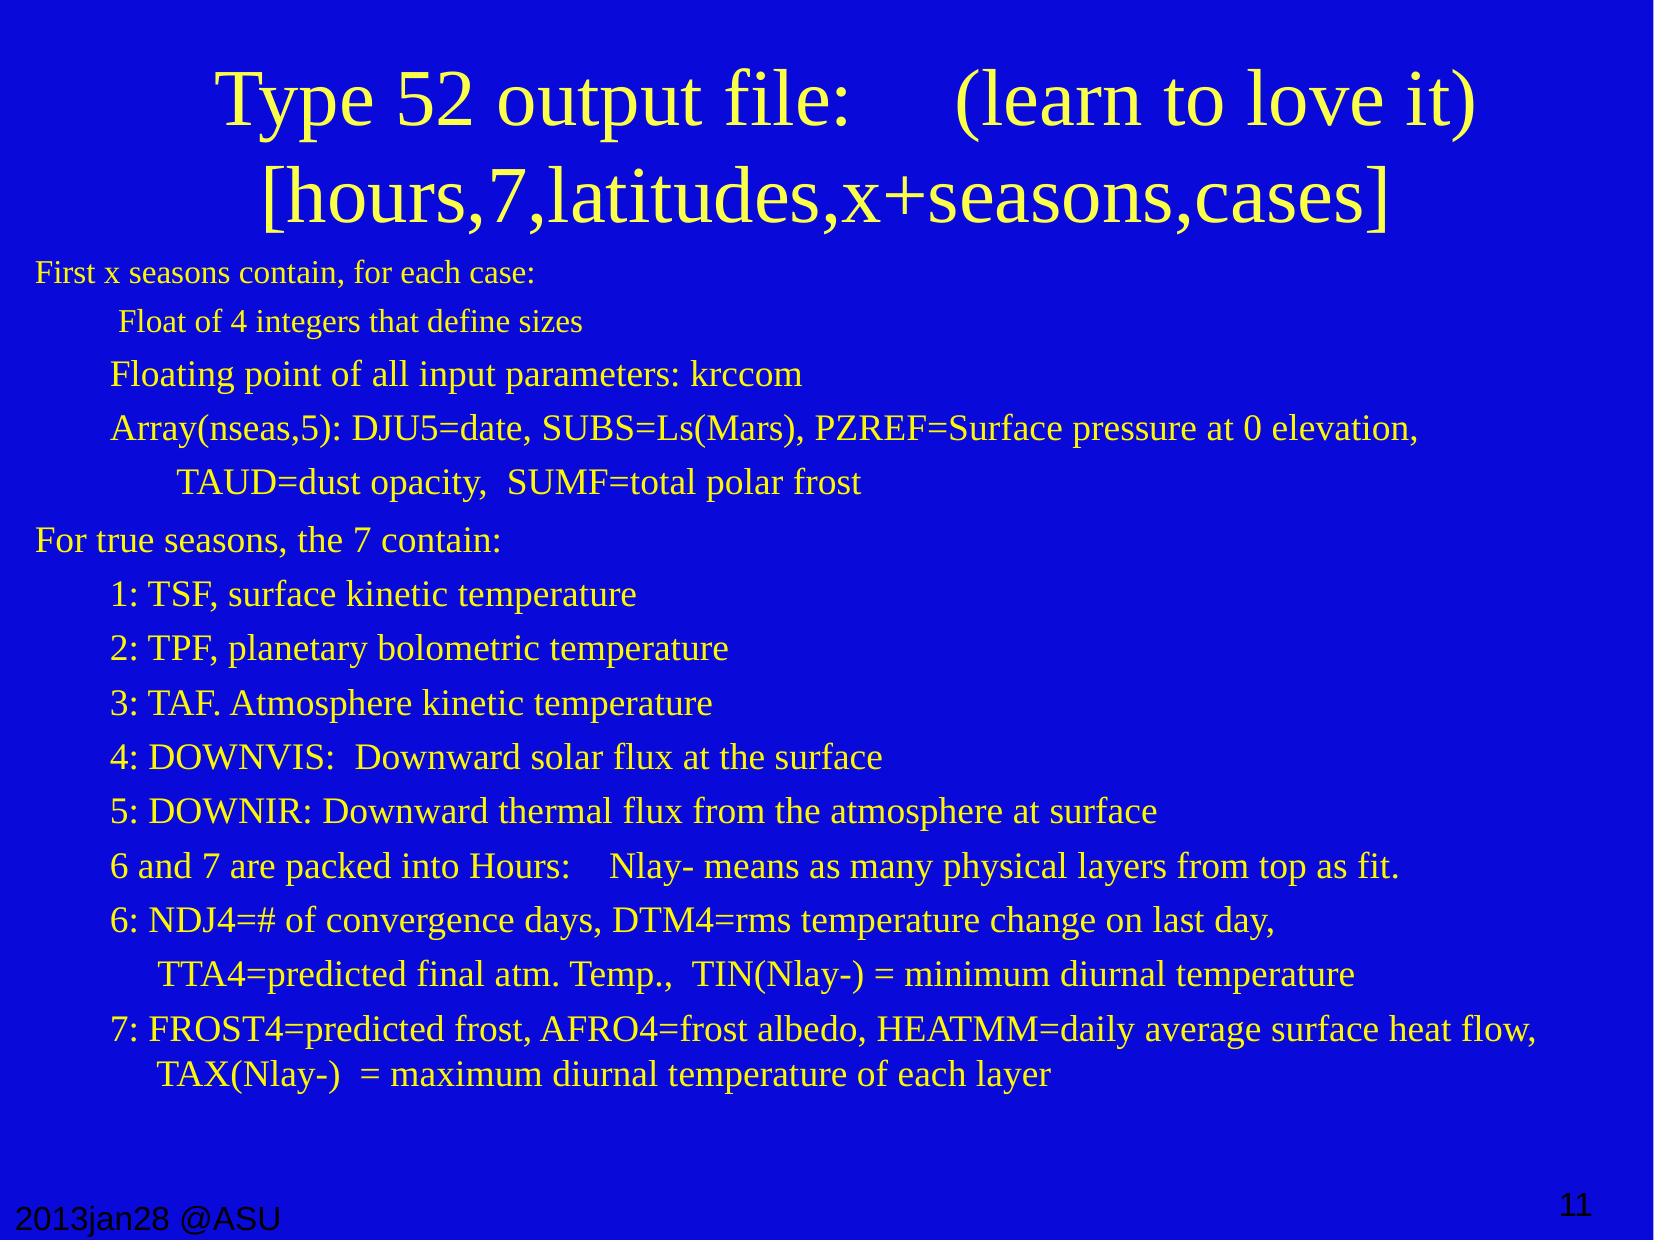

# Type 52 output file: (learn to love it) [hours,7,latitudes,x+seasons,cases]
First x seasons contain, for each case:
 Float of 4 integers that define sizes
Floating point of all input parameters: krccom
Array(nseas,5): DJU5=date, SUBS=Ls(Mars), PZREF=Surface pressure at 0 elevation,
 TAUD=dust opacity, SUMF=total polar frost
For true seasons, the 7 contain:
1: TSF, surface kinetic temperature
2: TPF, planetary bolometric temperature
3: TAF. Atmosphere kinetic temperature
4: DOWNVIS: Downward solar flux at the surface
5: DOWNIR: Downward thermal flux from the atmosphere at surface
6 and 7 are packed into Hours: Nlay- means as many physical layers from top as fit.
6: NDJ4=# of convergence days, DTM4=rms temperature change on last day,
 TTA4=predicted final atm. Temp., TIN(Nlay-) = minimum diurnal temperature
7: FROST4=predicted frost, AFRO4=frost albedo, HEATMM=daily average surface heat flow, TAX(Nlay-) = maximum diurnal temperature of each layer
2013jan28 @ASU